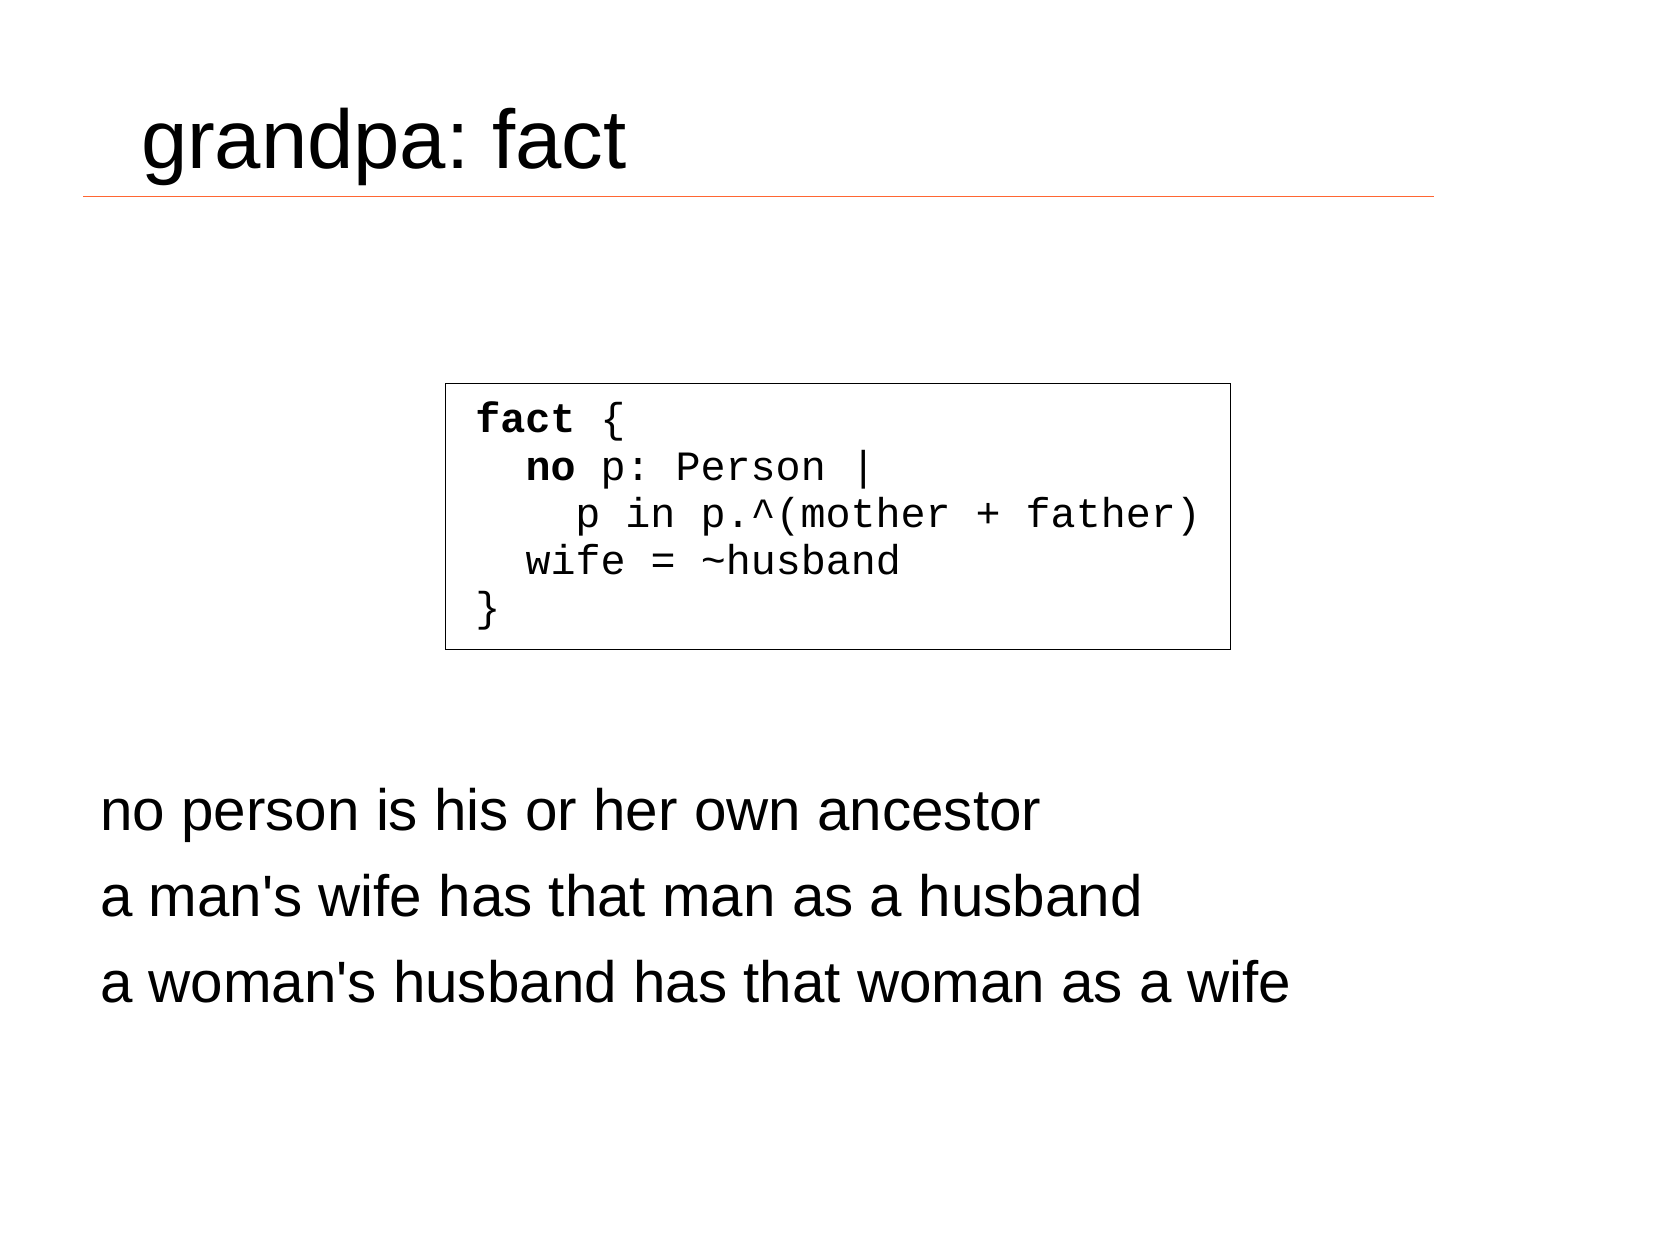

# grandpa: fact
no person is his or her own ancestor
a man's wife has that man as a husband
a woman's husband has that woman as a wife
fact {
 no p: Person |
 p in p.^(mother + father)
 wife = ~husband
}